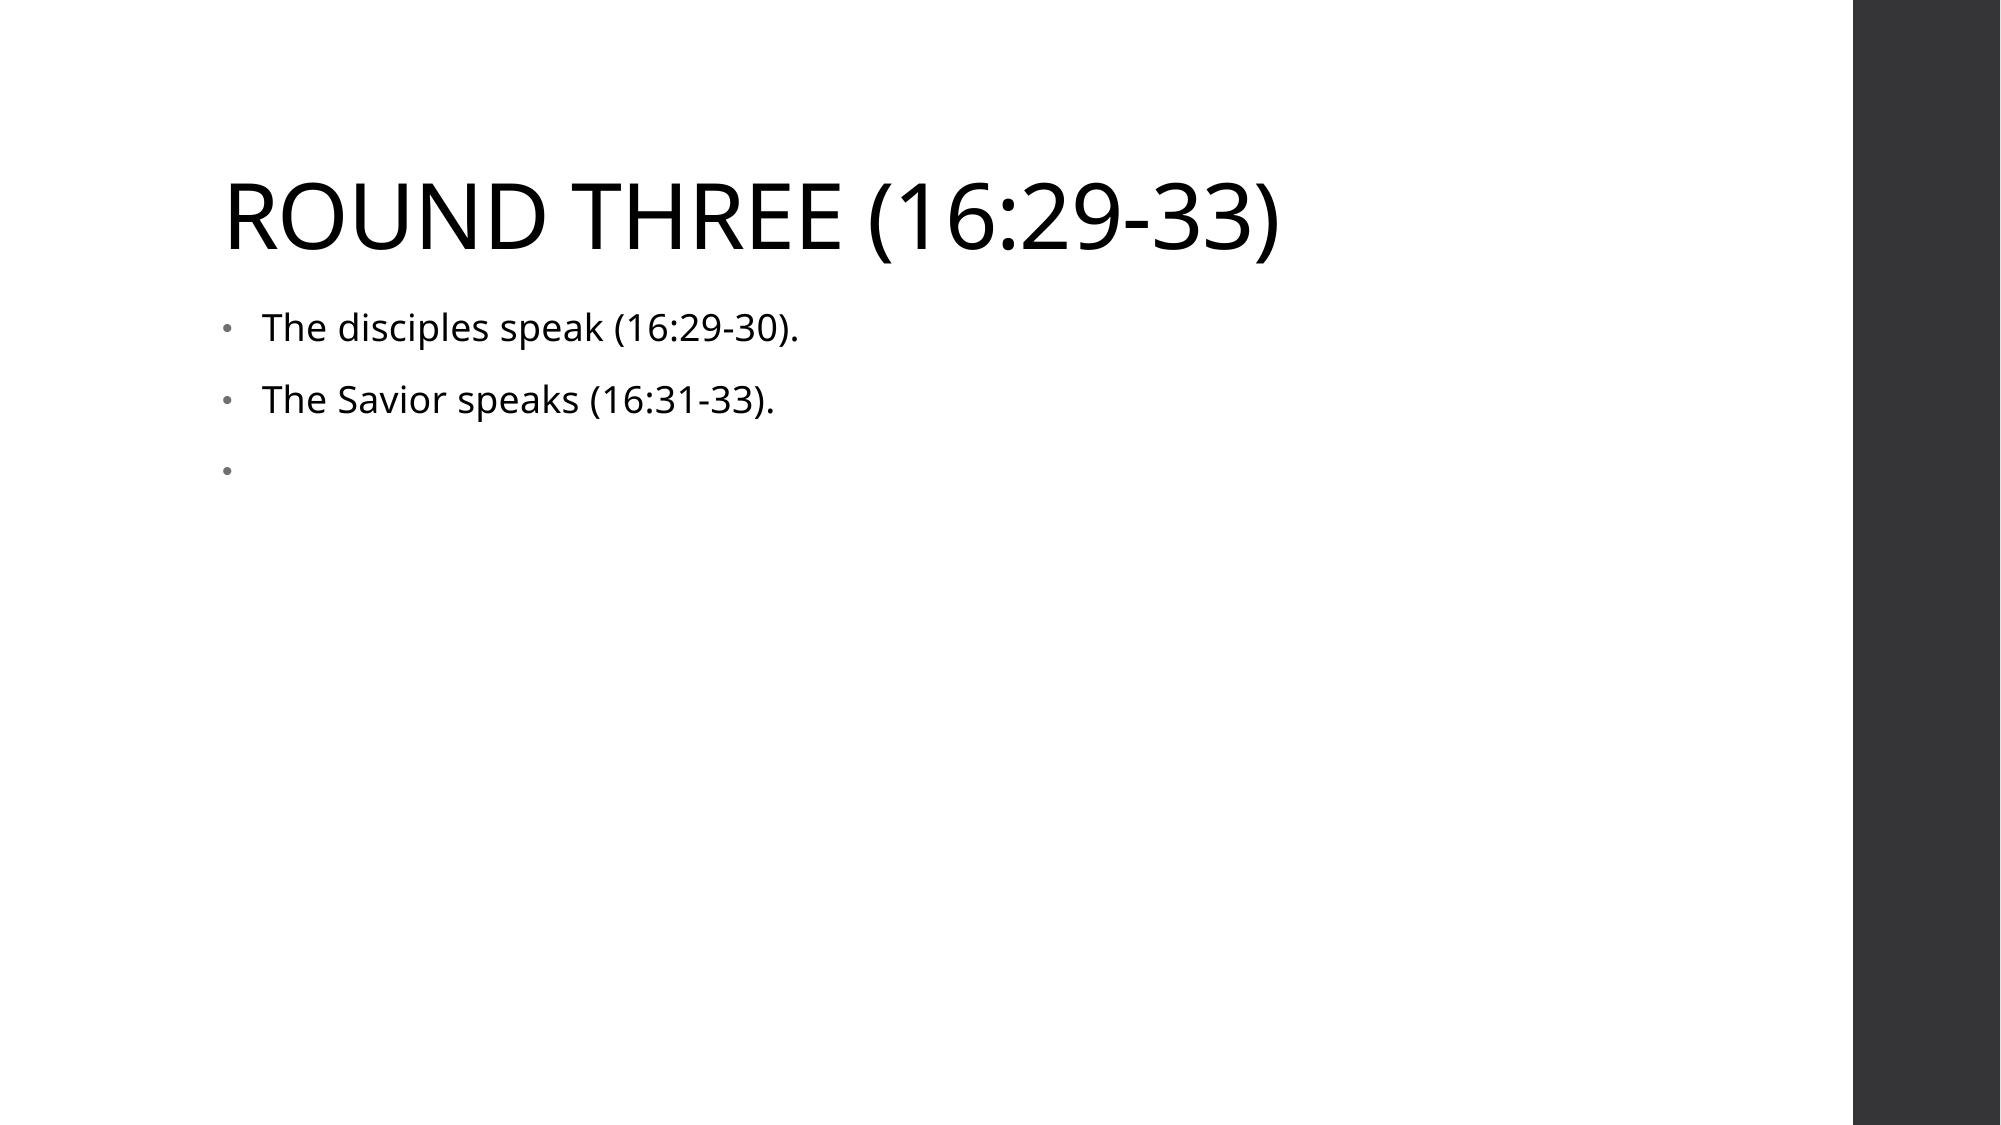

# ROUND THREE (16:29-33)
 The disciples speak (16:29-30).
 The Savior speaks (16:31-33).